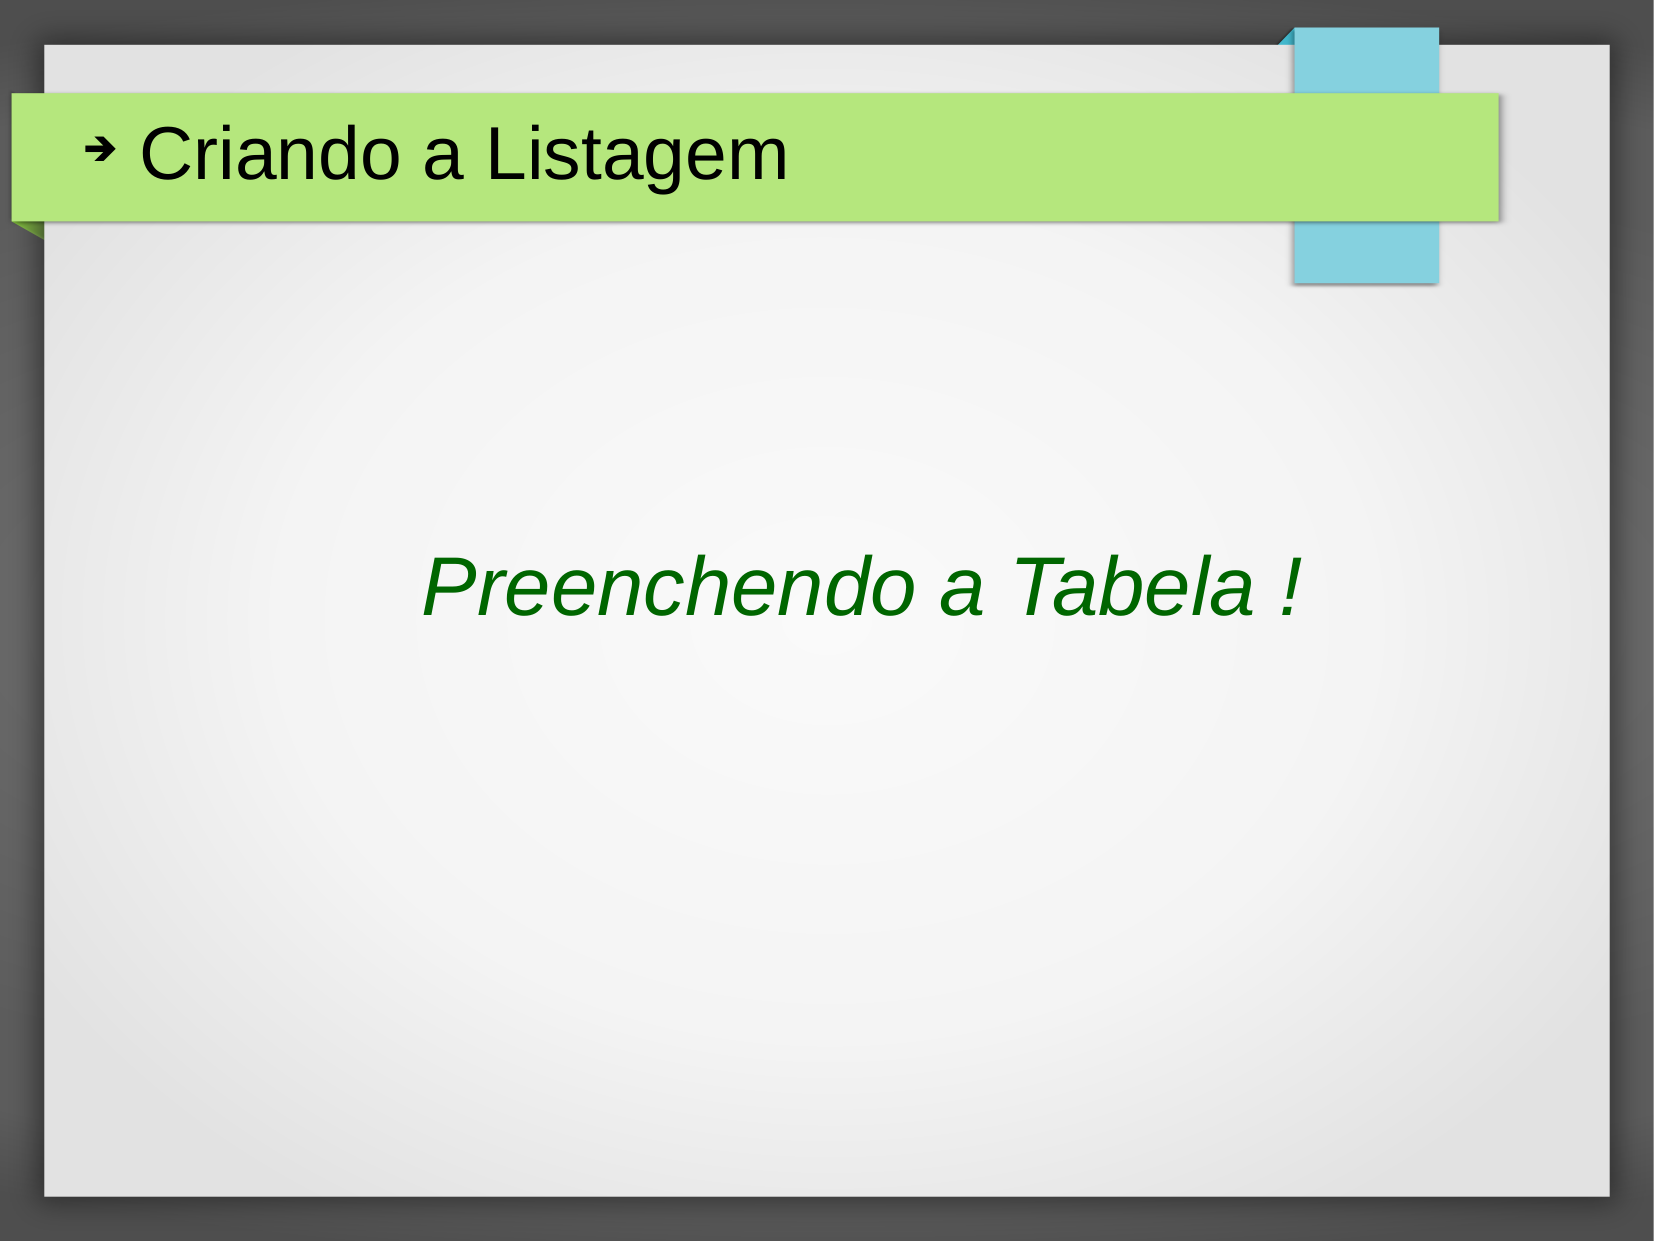

# Criando a Listagem
Preenchendo a Tabela !